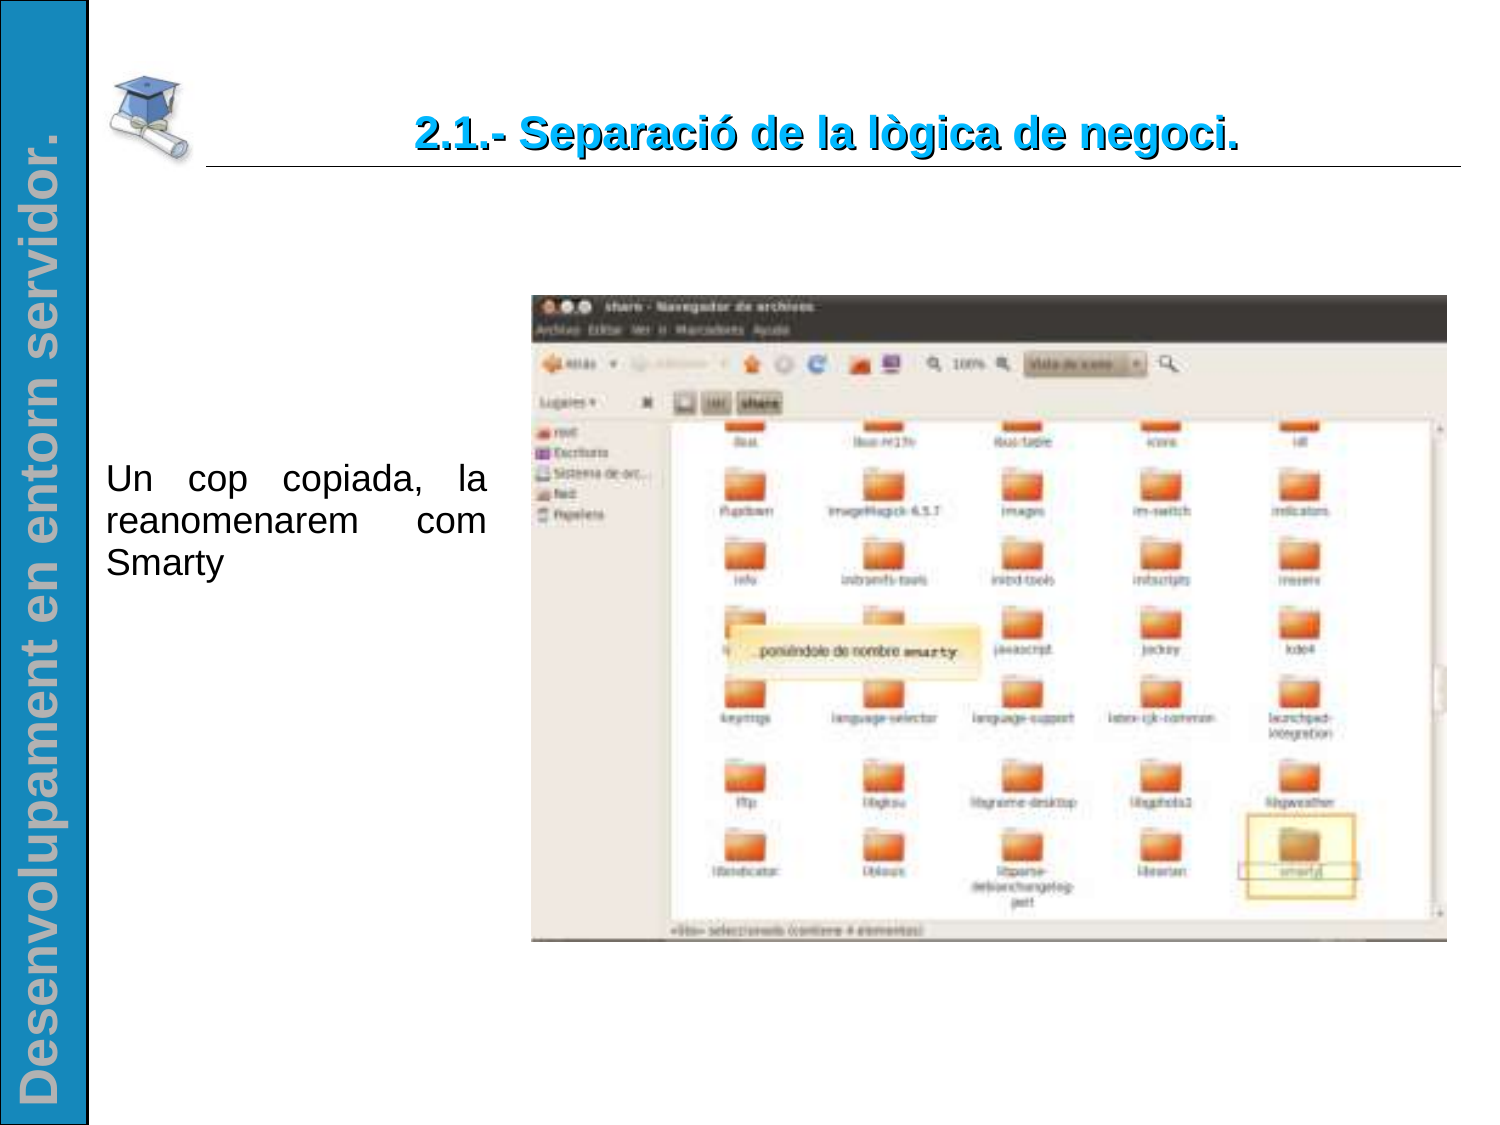

# 2.1.- Separació de la lògica de negoci.
Un cop copiada, la reanomenarem com Smarty